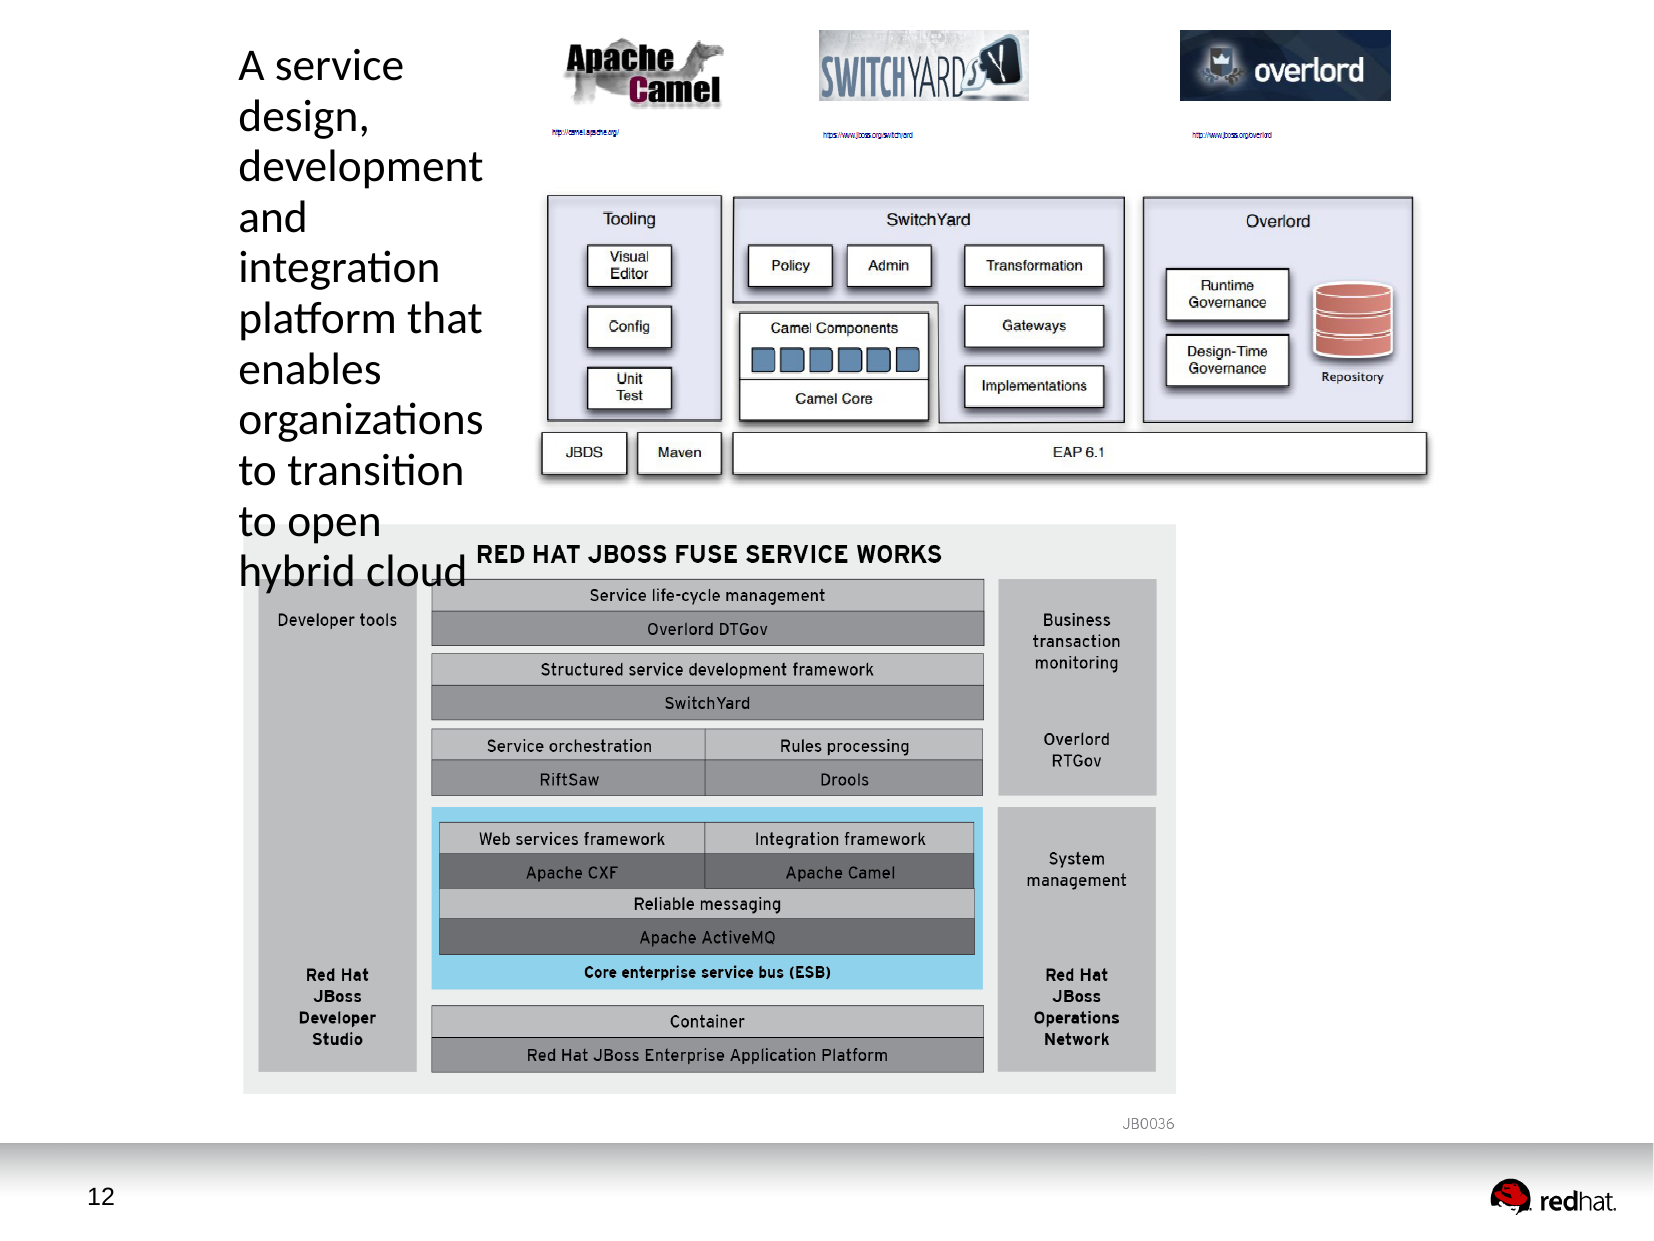

A service design, development and integration platform that enables organizations to transition to open hybrid cloud